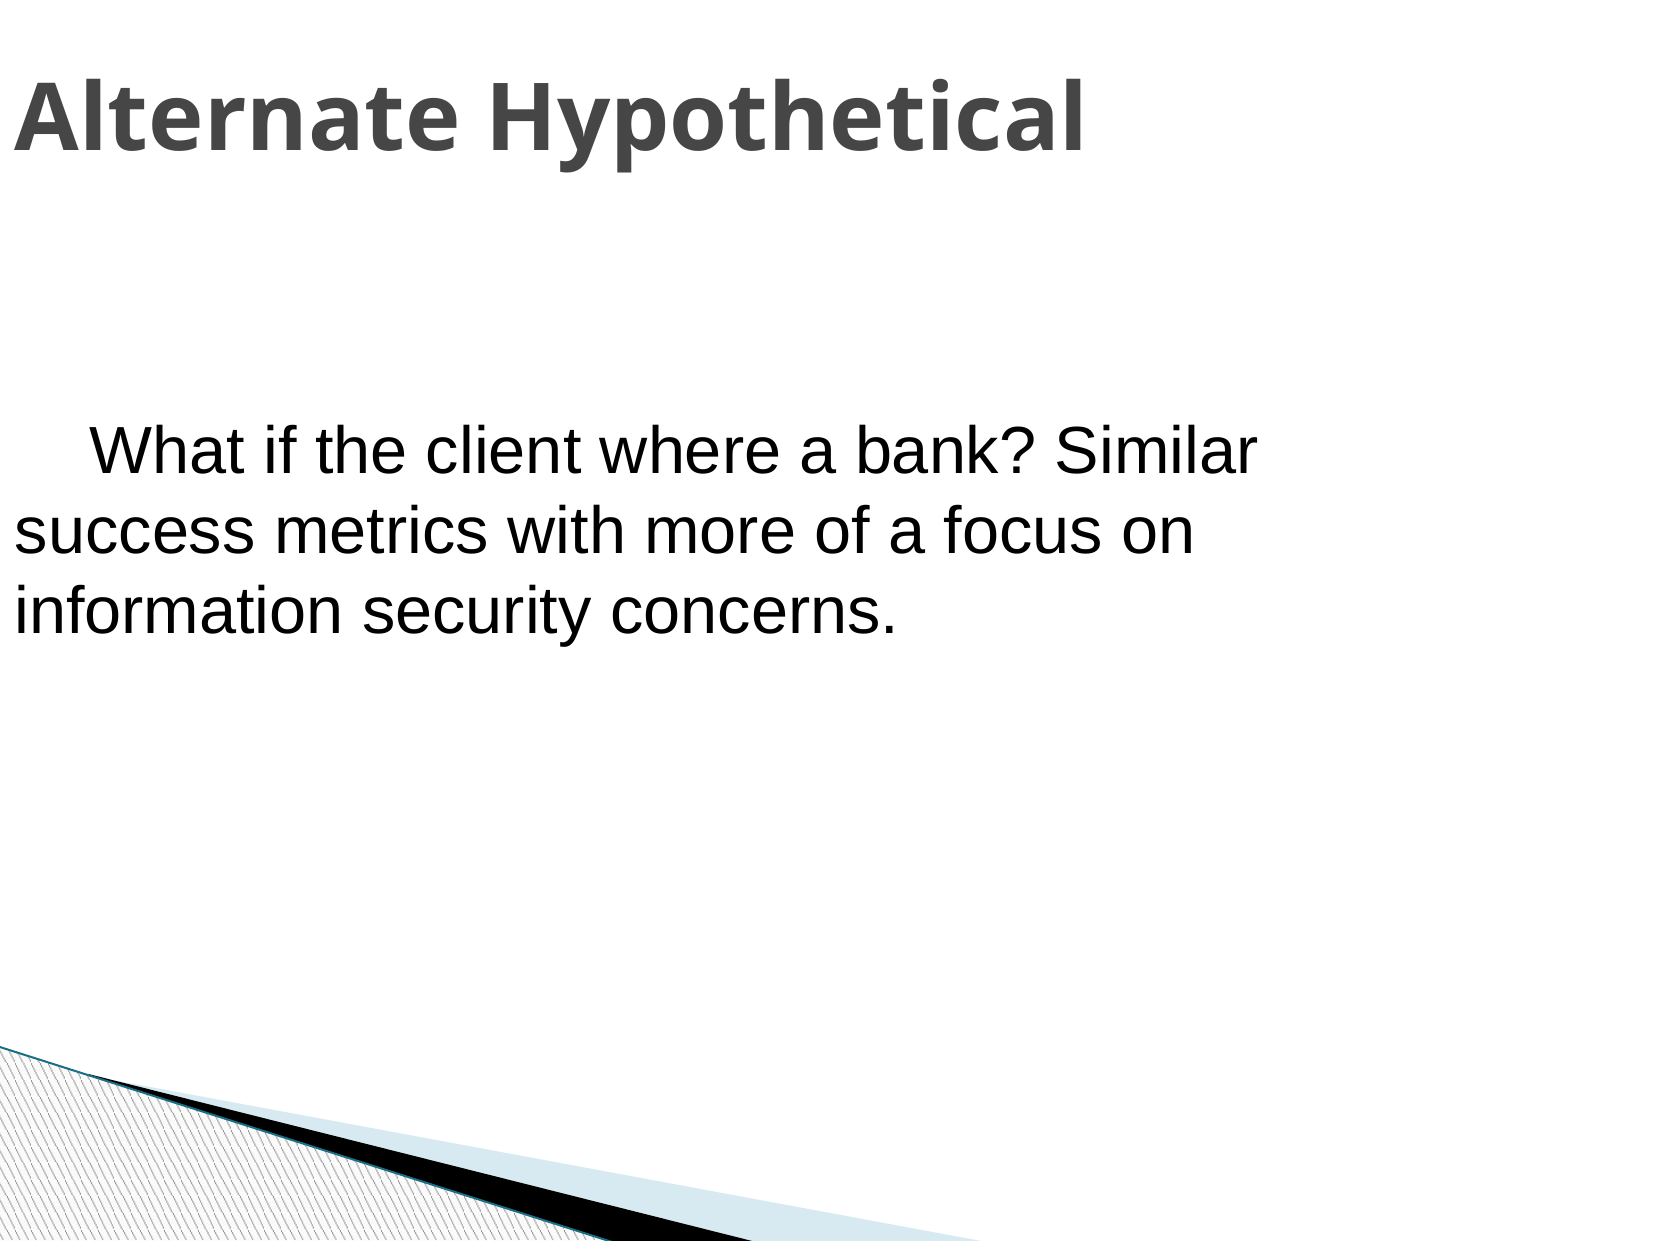

# Alternate Hypothetical
	What if the client where a bank? Similar success metrics with more of a focus on information security concerns.